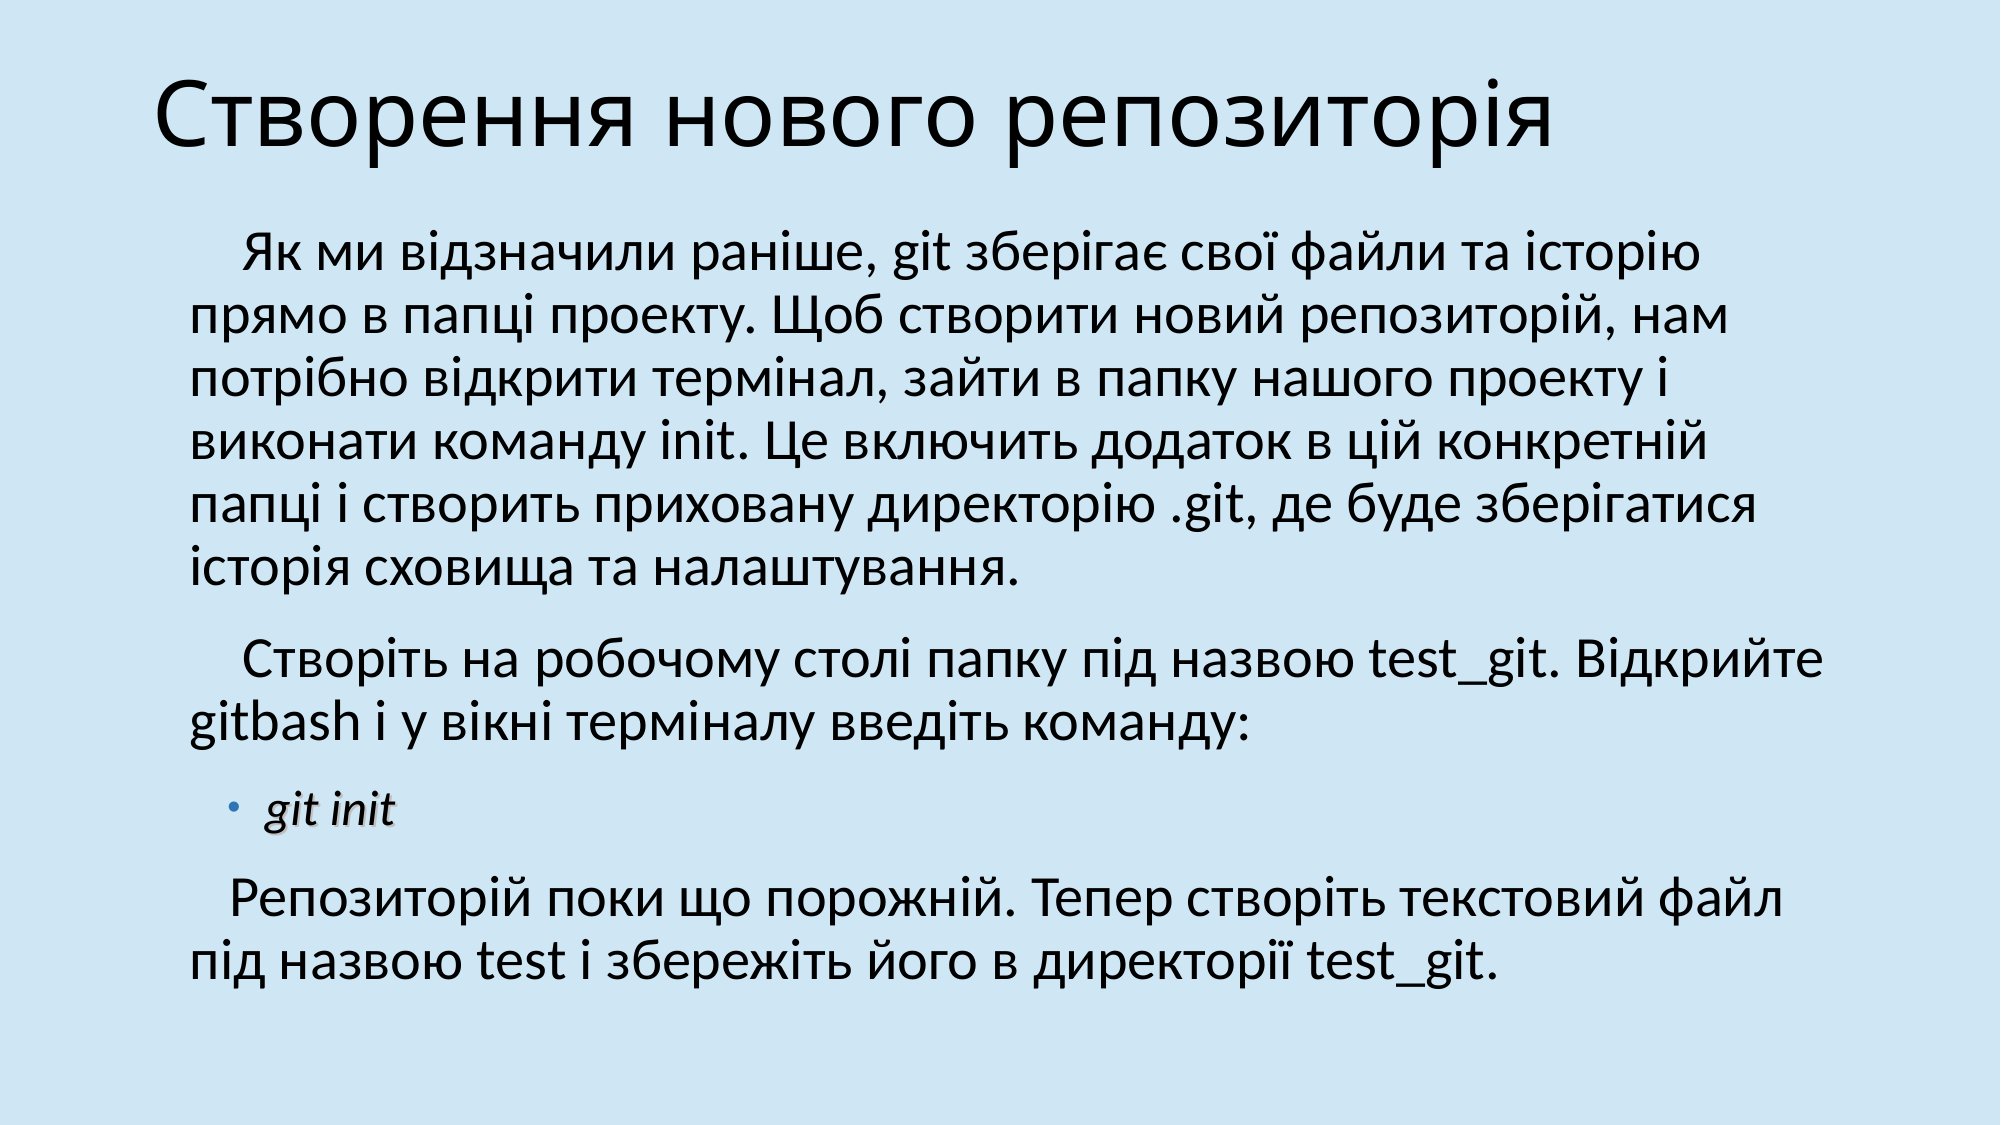

# Створення нового репозиторія
 Як ми відзначили раніше, git зберігає свої файли та історію прямо в папці проекту. Щоб створити новий репозиторій, нам потрібно відкрити термінал, зайти в папку нашого проекту і виконати команду init. Це включить додаток в цій конкретній папці і створить приховану директорію .git, де буде зберігатися історія сховища та налаштування.
 Створіть на робочому столі папку під назвою test_git. Відкрийте gitbash і у вікні терміналу введіть команду:
git init
 Репозиторій поки що порожній. Тепер створіть текстовий файл під назвою test і збережіть його в директорії test_git.